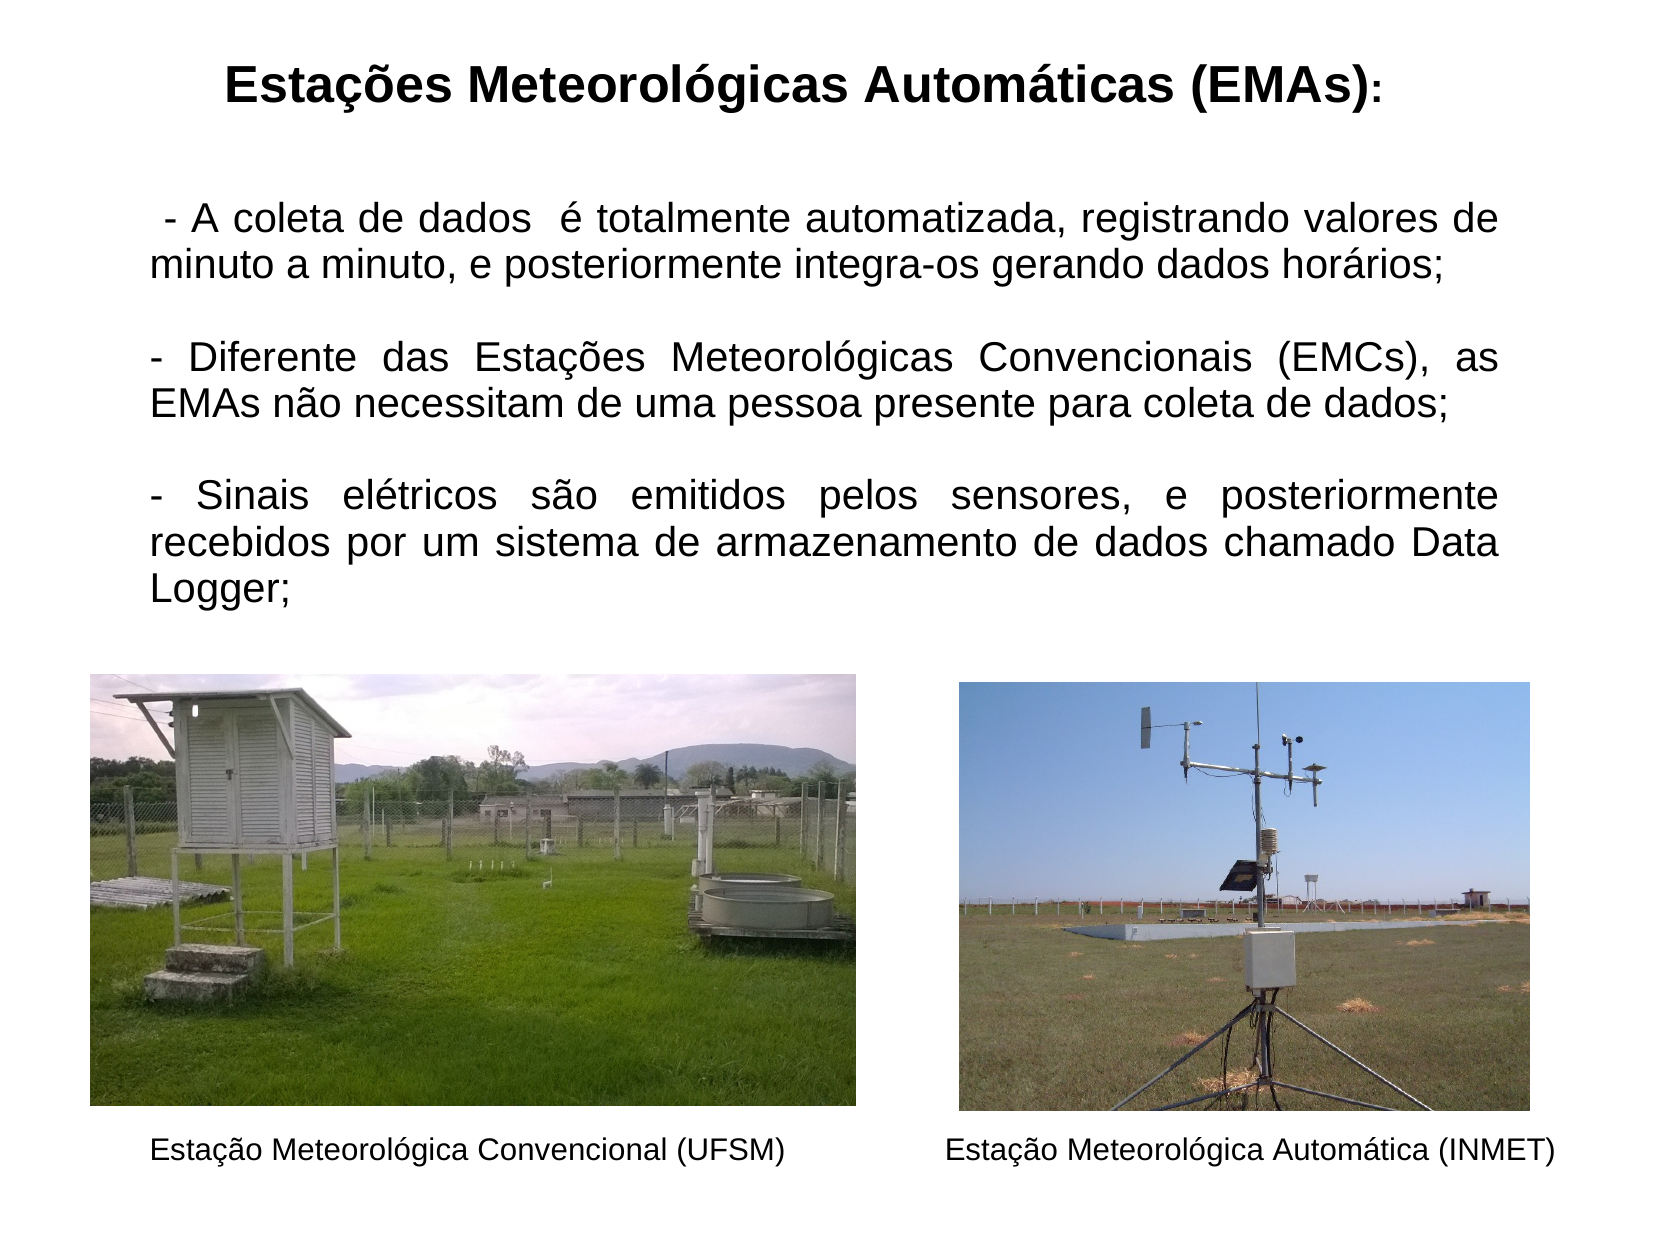

- A coleta de dados é totalmente automatizada, registrando valores de minuto a minuto, e posteriormente integra-os gerando dados horários;
- Diferente das Estações Meteorológicas Convencionais (EMCs), as EMAs não necessitam de uma pessoa presente para coleta de dados;
- Sinais elétricos são emitidos pelos sensores, e posteriormente recebidos por um sistema de armazenamento de dados chamado Data Logger;
	Estações Meteorológicas Automáticas (EMAs):
Estação Meteorológica Convencional (UFSM)
Estação Meteorológica Automática (INMET)